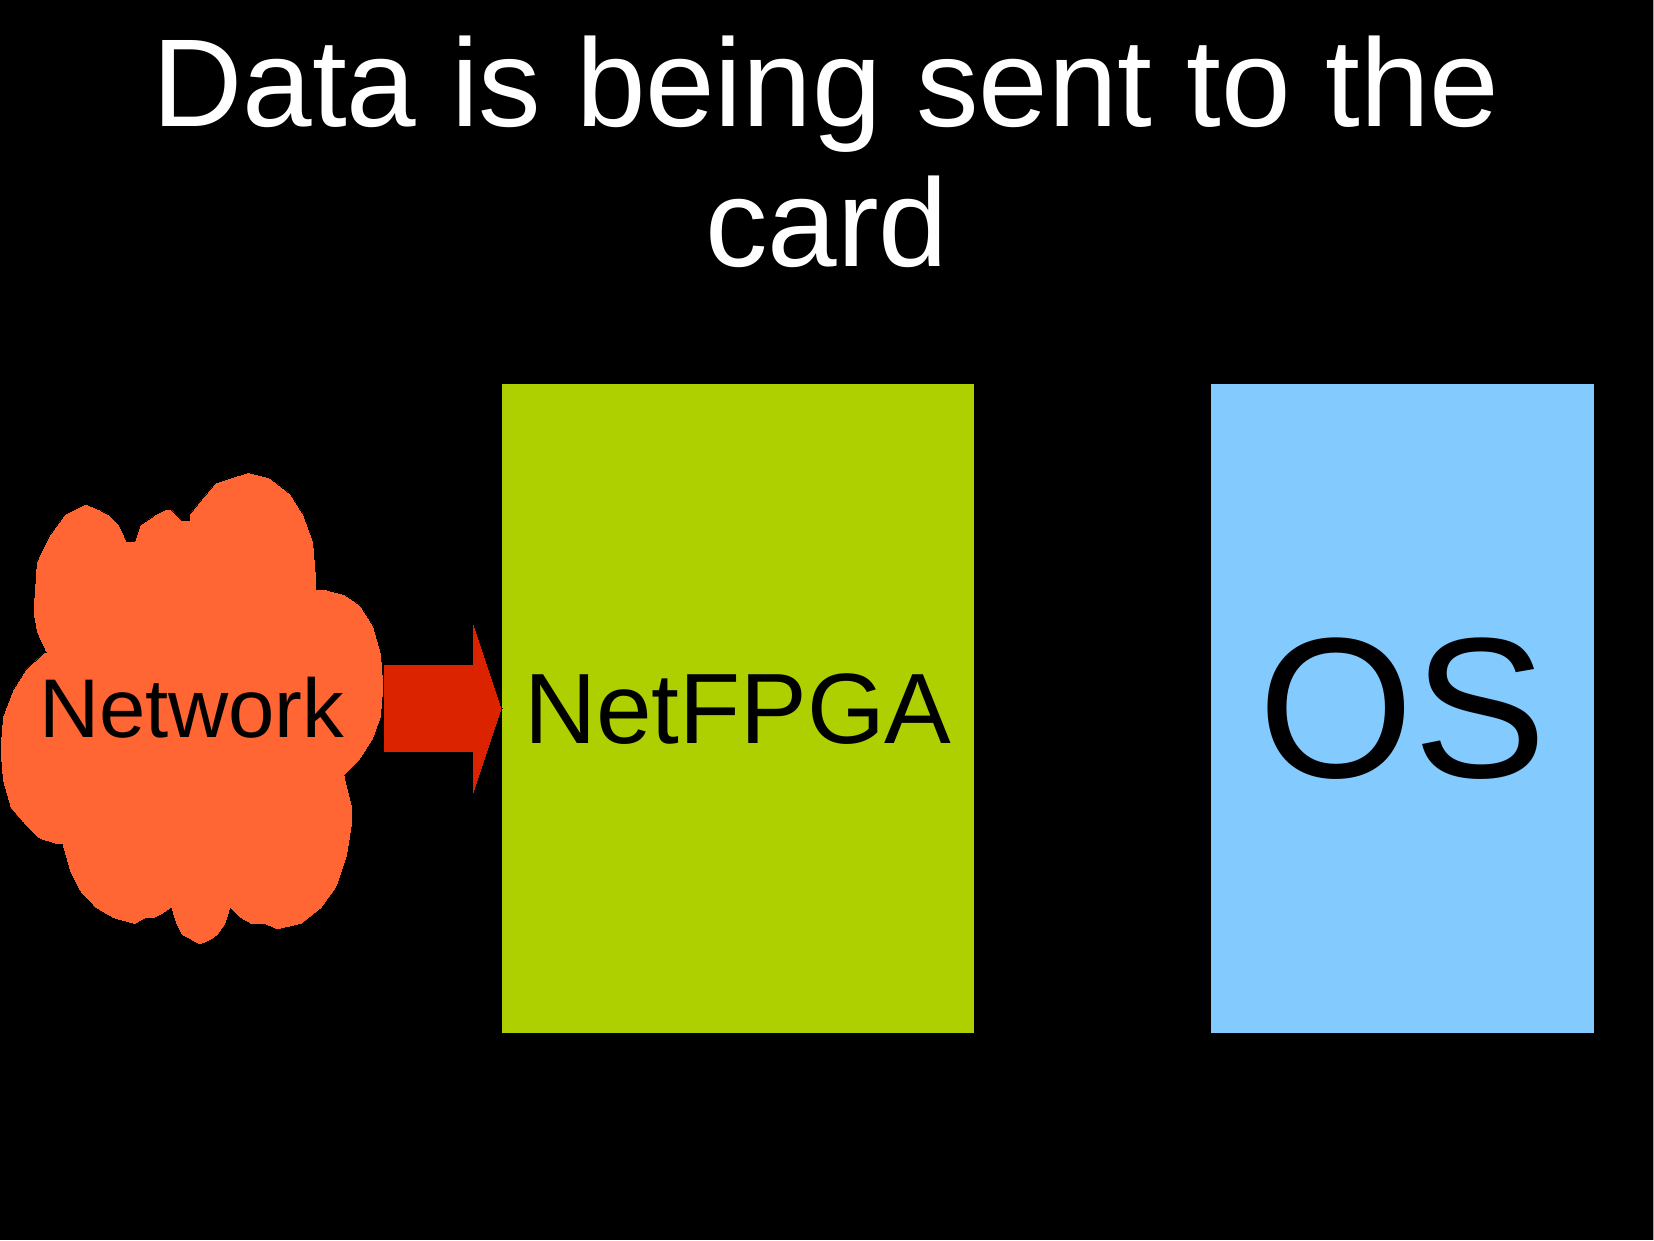

# Data is being sent to the card
NetFPGA
OS
Network